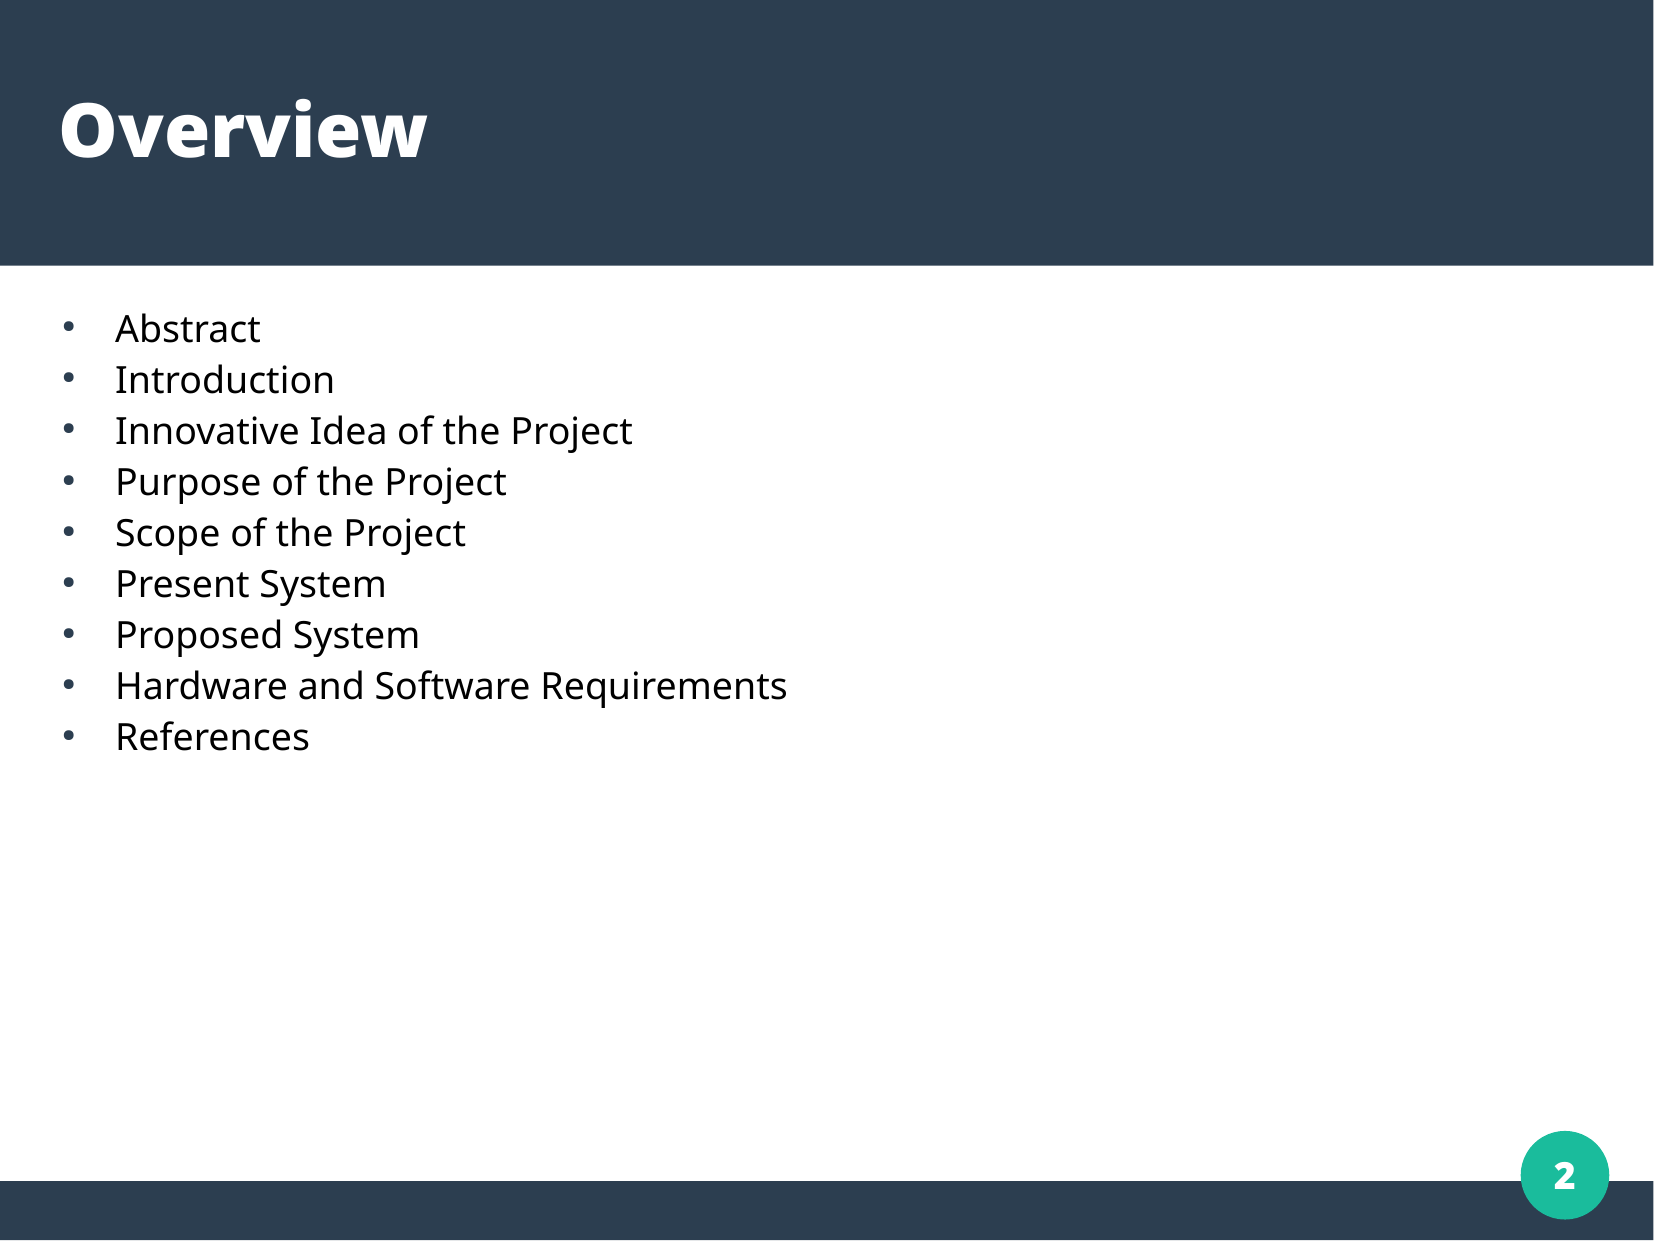

# Overview
Abstract
Introduction
Innovative Idea of the Project
Purpose of the Project
Scope of the Project
Present System
Proposed System
Hardware and Software Requirements
References
2